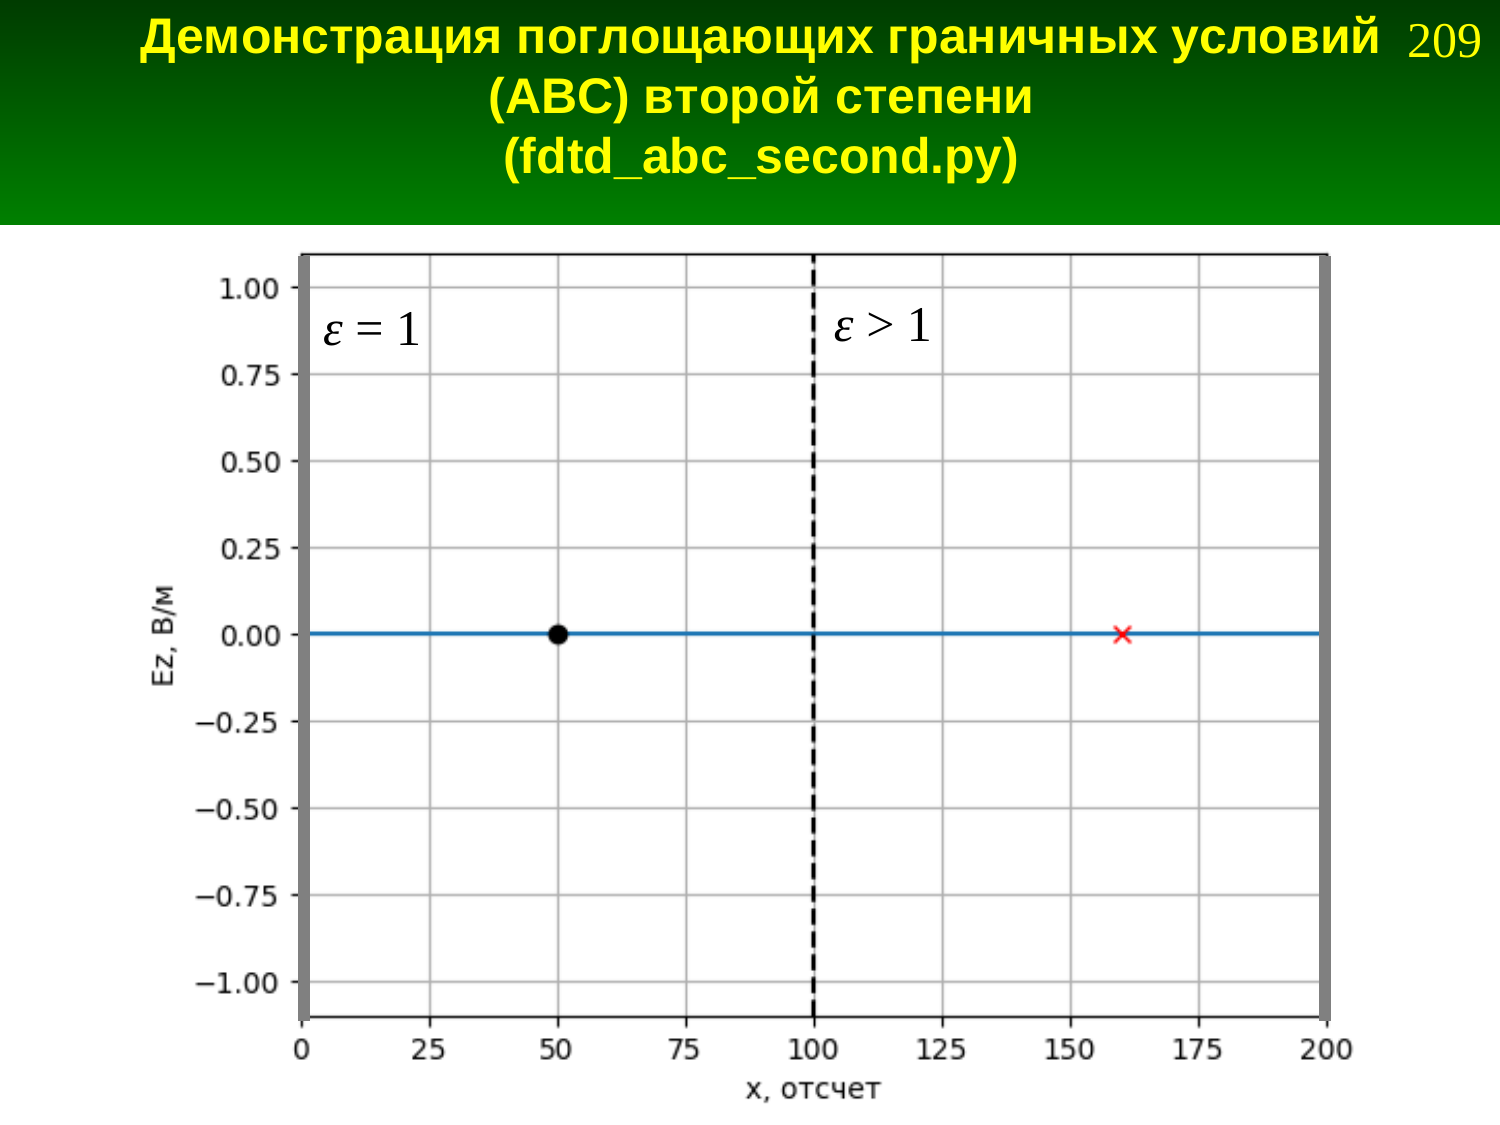

# Демонстрация поглощающих граничных условий (ABC) второй степени (fdtd_abc_second.py)
ε > 1
ε = 1